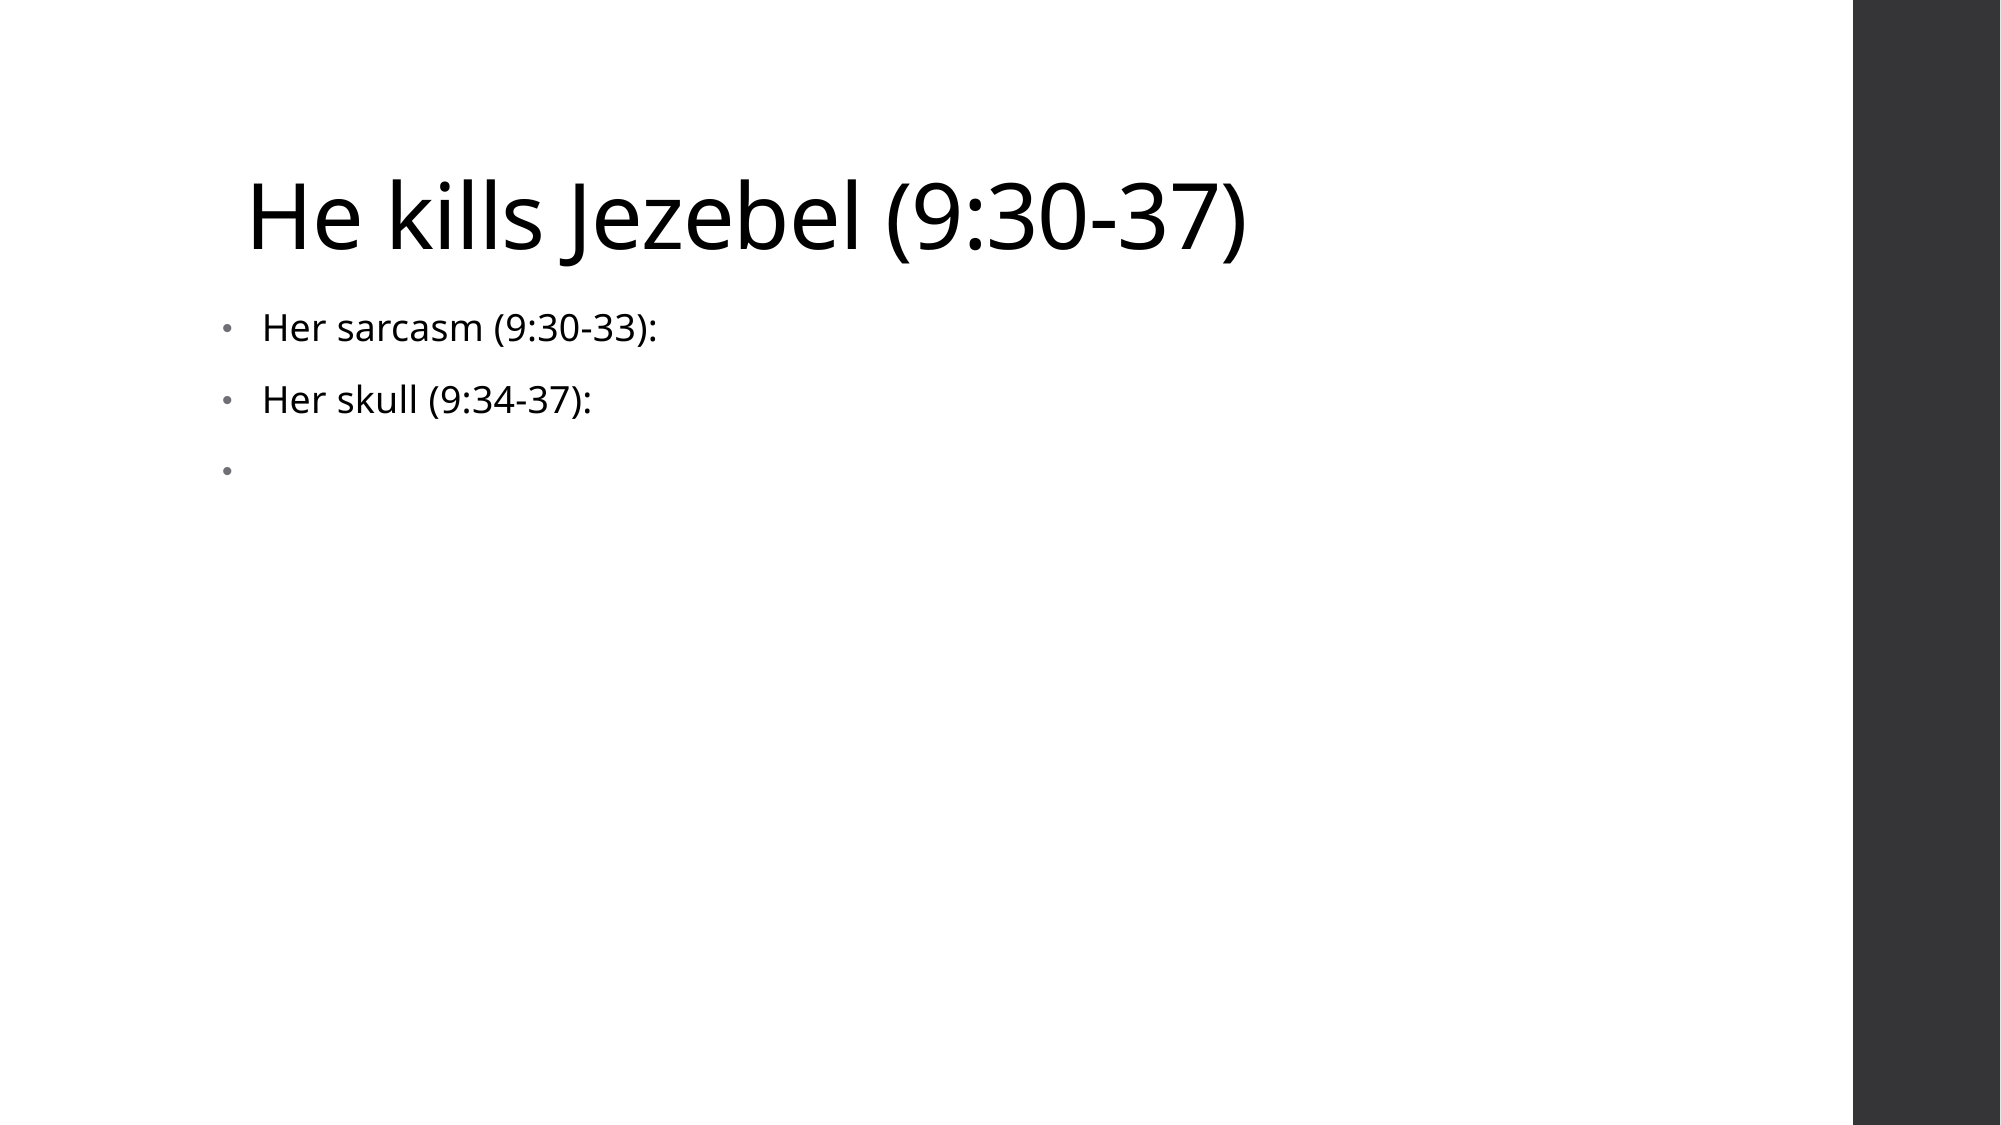

# He kills Jezebel (9:30-37)
 Her sarcasm (9:30-33):
 Her skull (9:34-37):